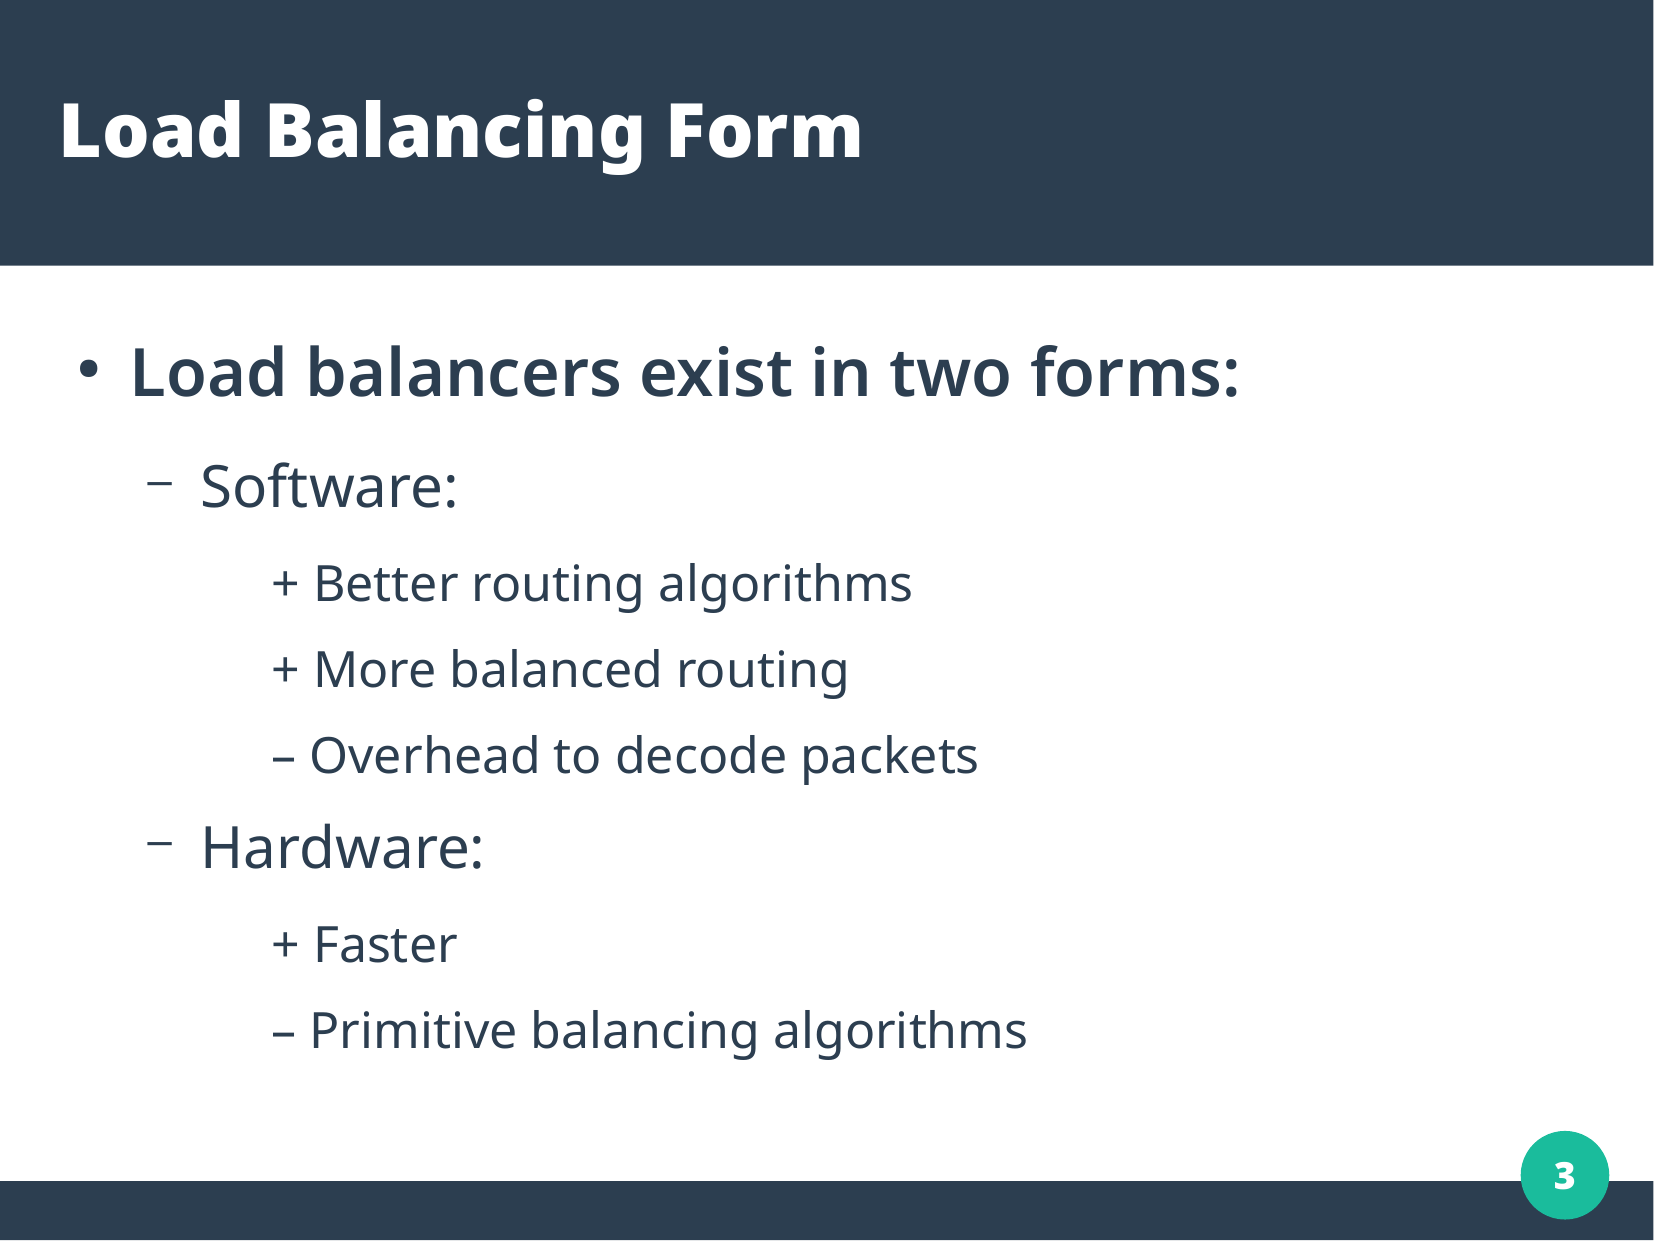

# Load Balancing Form
Load balancers exist in two forms:
Software:
+ Better routing algorithms
+ More balanced routing
– Overhead to decode packets
Hardware:
+ Faster
– Primitive balancing algorithms
3